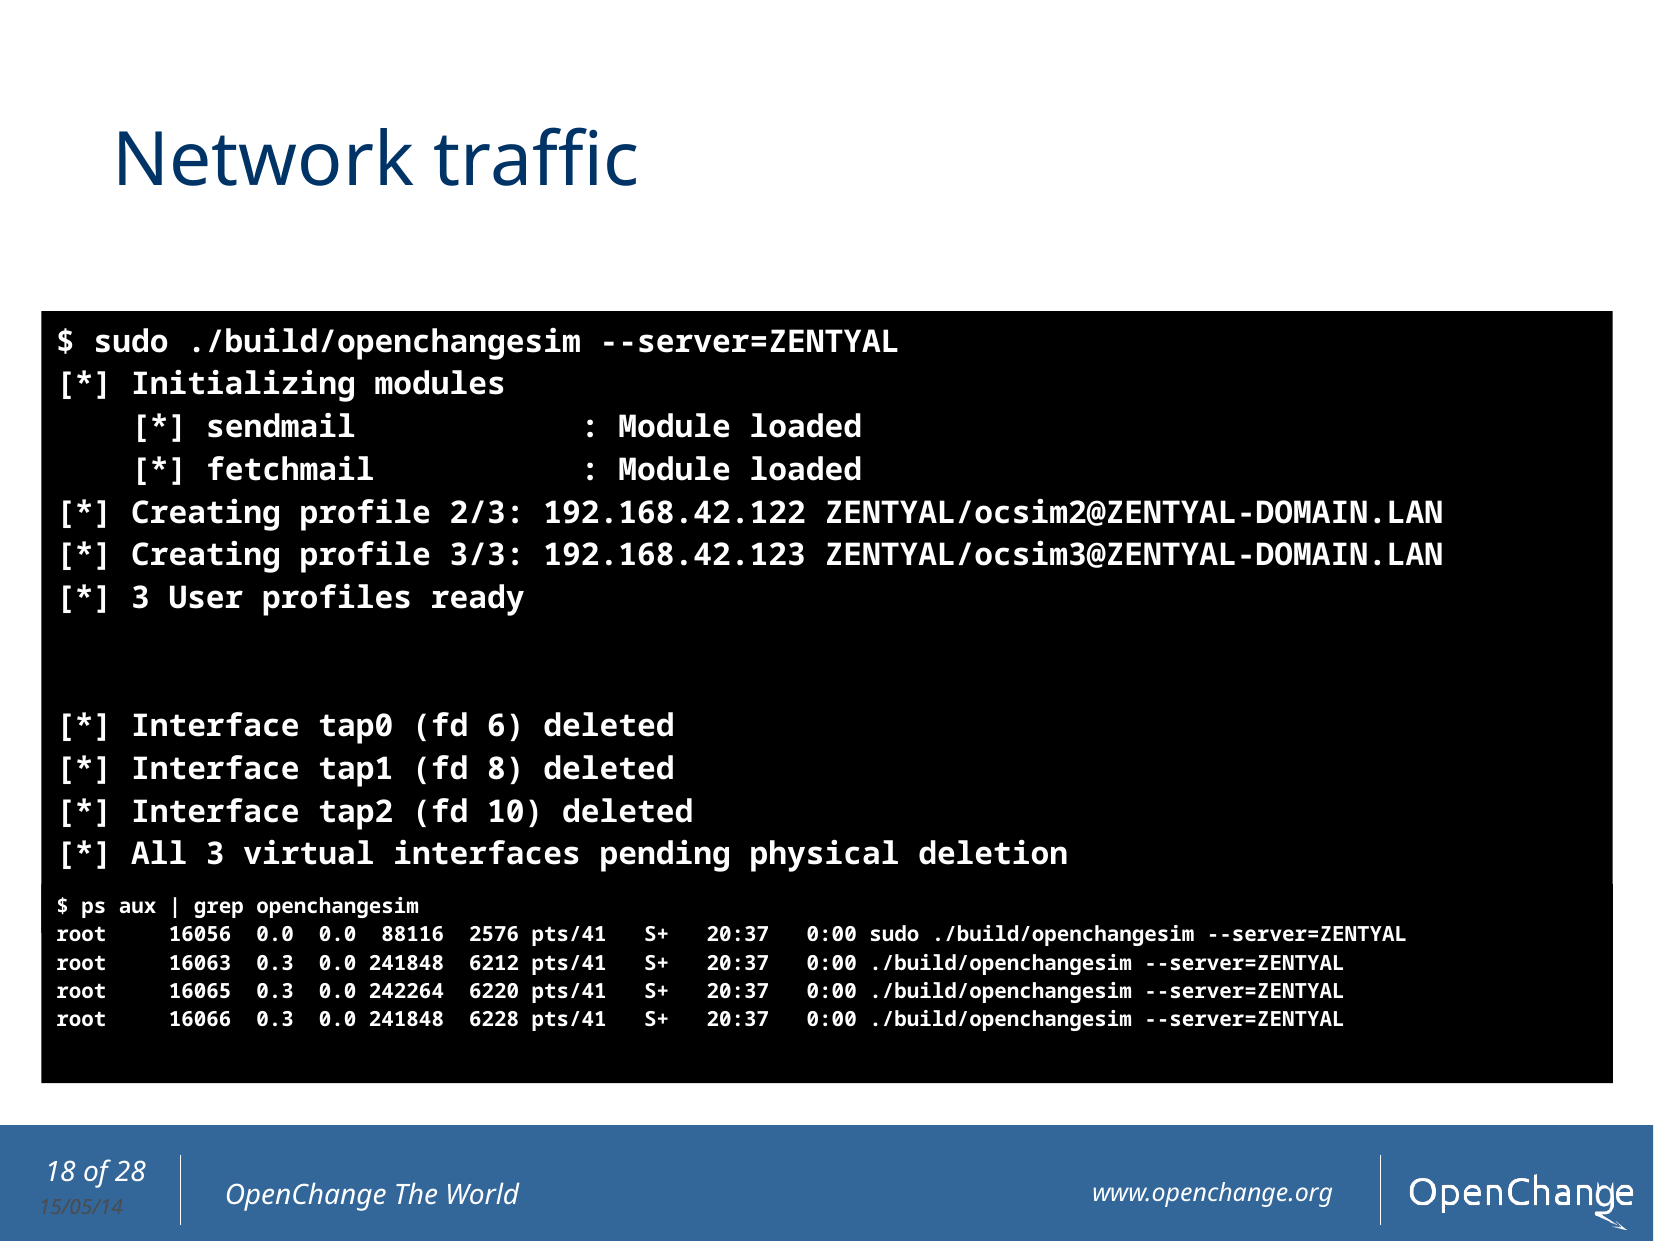

# Network traffic
$ sudo ./build/openchangesim --server=ZENTYAL
[*] Initializing modules
	[*] sendmail : Module loaded
	[*] fetchmail : Module loaded
[*] Creating profile 2/3: 192.168.42.122 ZENTYAL/ocsim2@ZENTYAL-DOMAIN.LAN
[*] Creating profile 3/3: 192.168.42.123 ZENTYAL/ocsim3@ZENTYAL-DOMAIN.LAN
[*] 3 User profiles ready
[*] Interface tap0 (fd 6) deleted
[*] Interface tap1 (fd 8) deleted
[*] Interface tap2 (fd 10) deleted
[*] All 3 virtual interfaces pending physical deletion
$ ps aux | grep openchangesim
root 16056 0.0 0.0 88116 2576 pts/41 S+ 20:37 0:00 sudo ./build/openchangesim --server=ZENTYAL
root 16063 0.3 0.0 241848 6212 pts/41 S+ 20:37 0:00 ./build/openchangesim --server=ZENTYAL
root 16065 0.3 0.0 242264 6220 pts/41 S+ 20:37 0:00 ./build/openchangesim --server=ZENTYAL
root 16066 0.3 0.0 241848 6228 pts/41 S+ 20:37 0:00 ./build/openchangesim --server=ZENTYAL